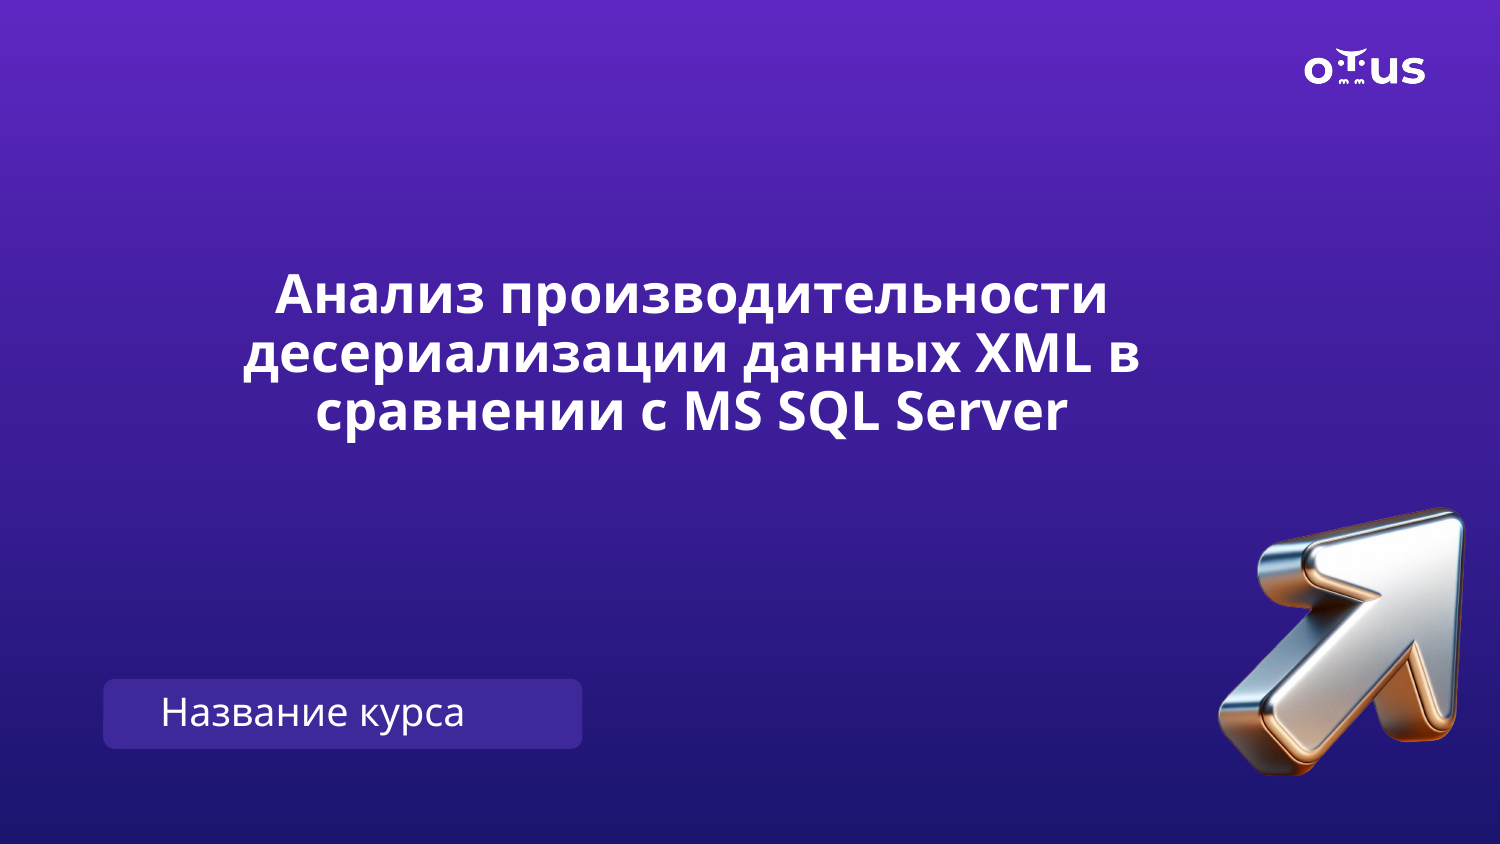

Анализ производительности десериализации данных XML в сравнении с MS SQL Server
Название курса